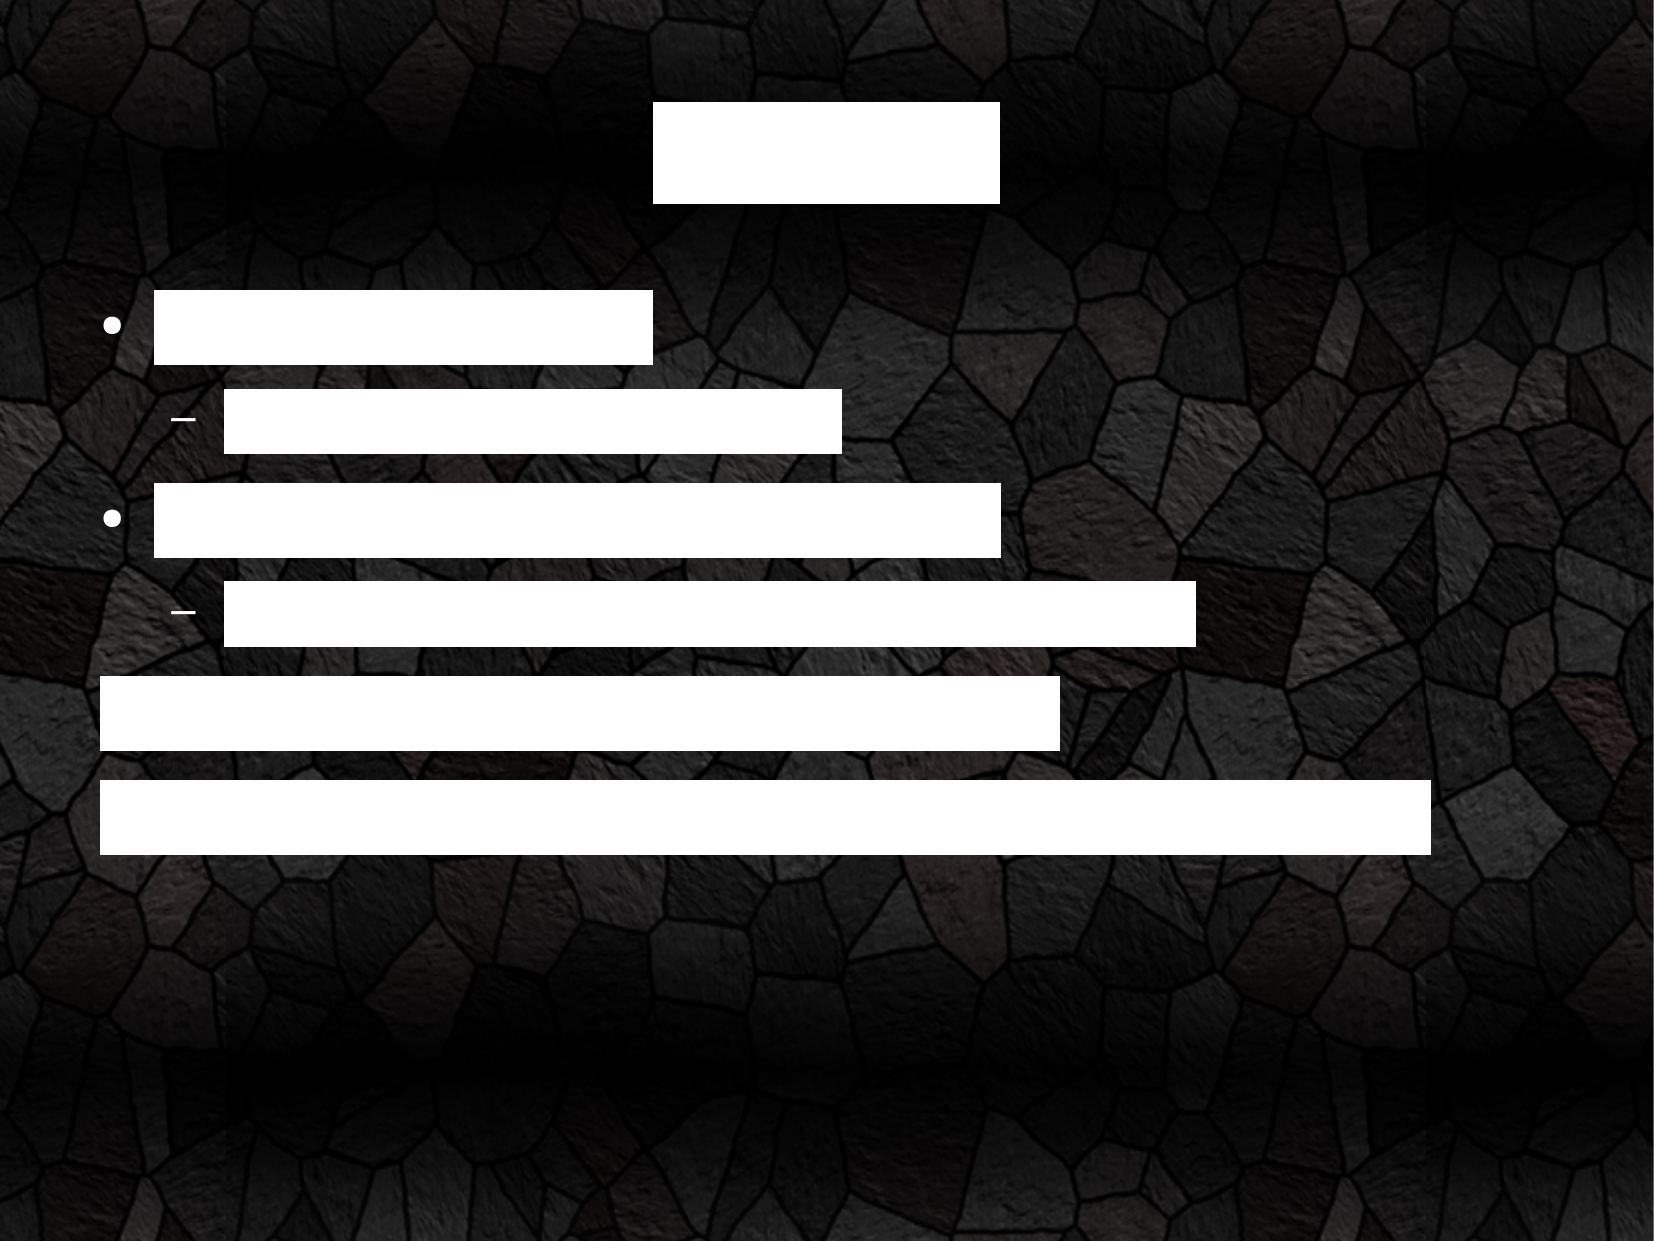

# Ejercicio
Entrar en el shell
python manage.py shell
Importar metahumas.models
>>> from metahumans import models
 Buscar todos los superheroes
 Buscar superheroes que NO estén activos